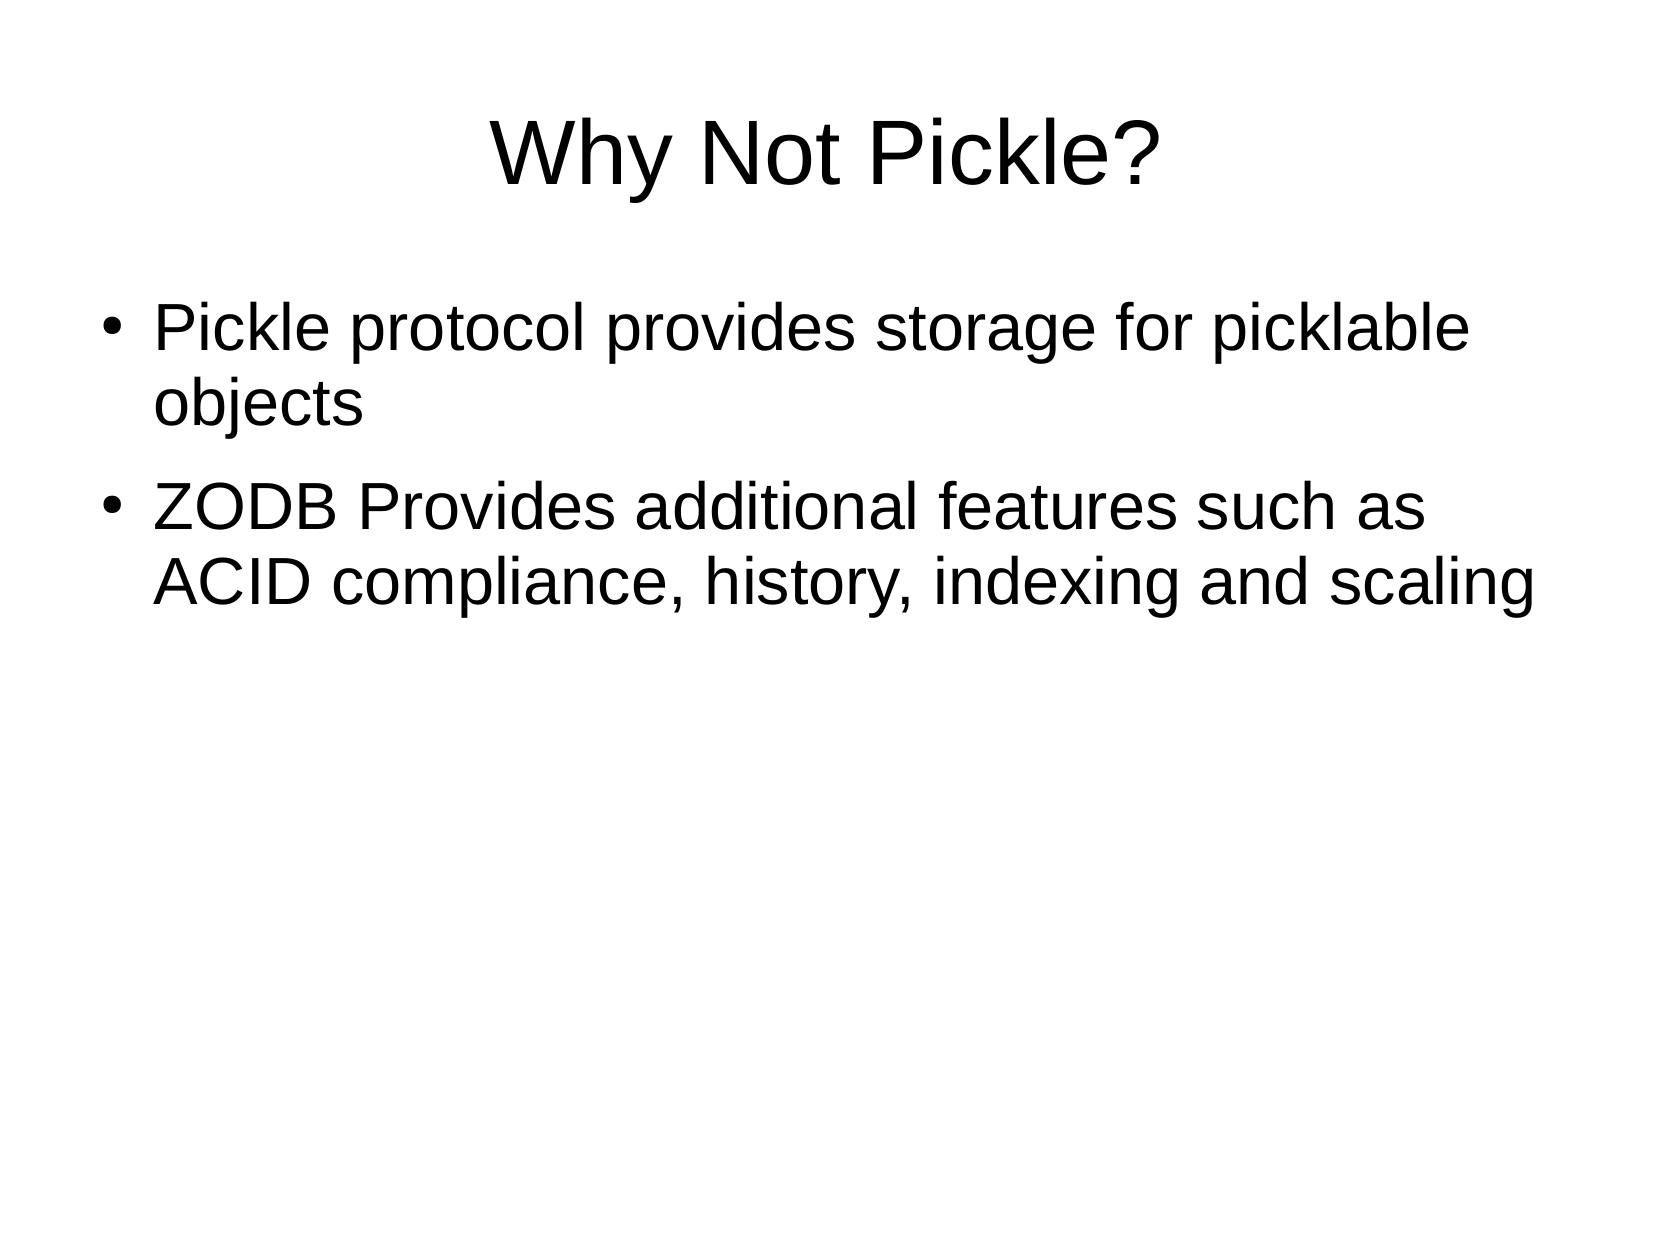

# Why Not Pickle?
Pickle protocol provides storage for picklable objects
ZODB Provides additional features such as ACID compliance, history, indexing and scaling